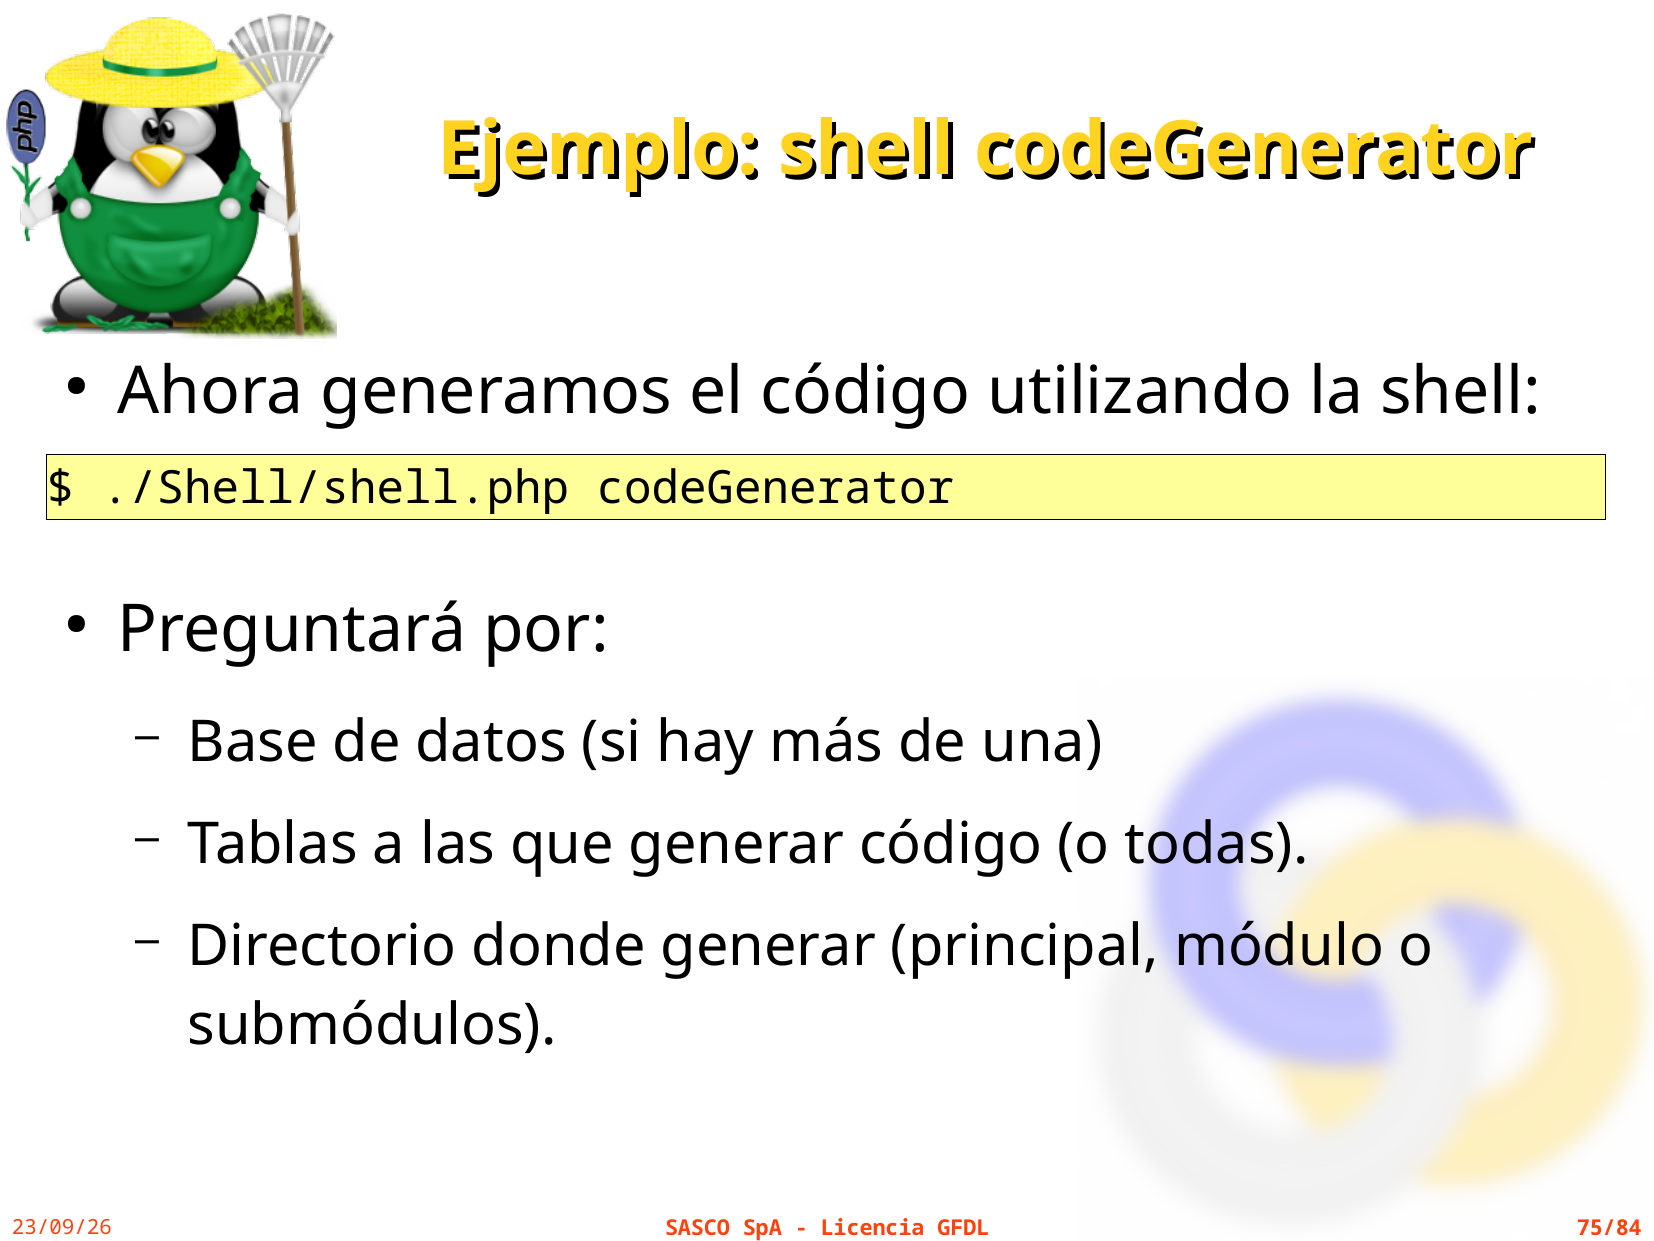

# Ejemplo: shell codeGenerator
Ahora generamos el código utilizando la shell:
Preguntará por:
Base de datos (si hay más de una)
Tablas a las que generar código (o todas).
Directorio donde generar (principal, módulo o submódulos).
$ ./Shell/shell.php codeGenerator
SASCO SpA - Licencia GFDL
75